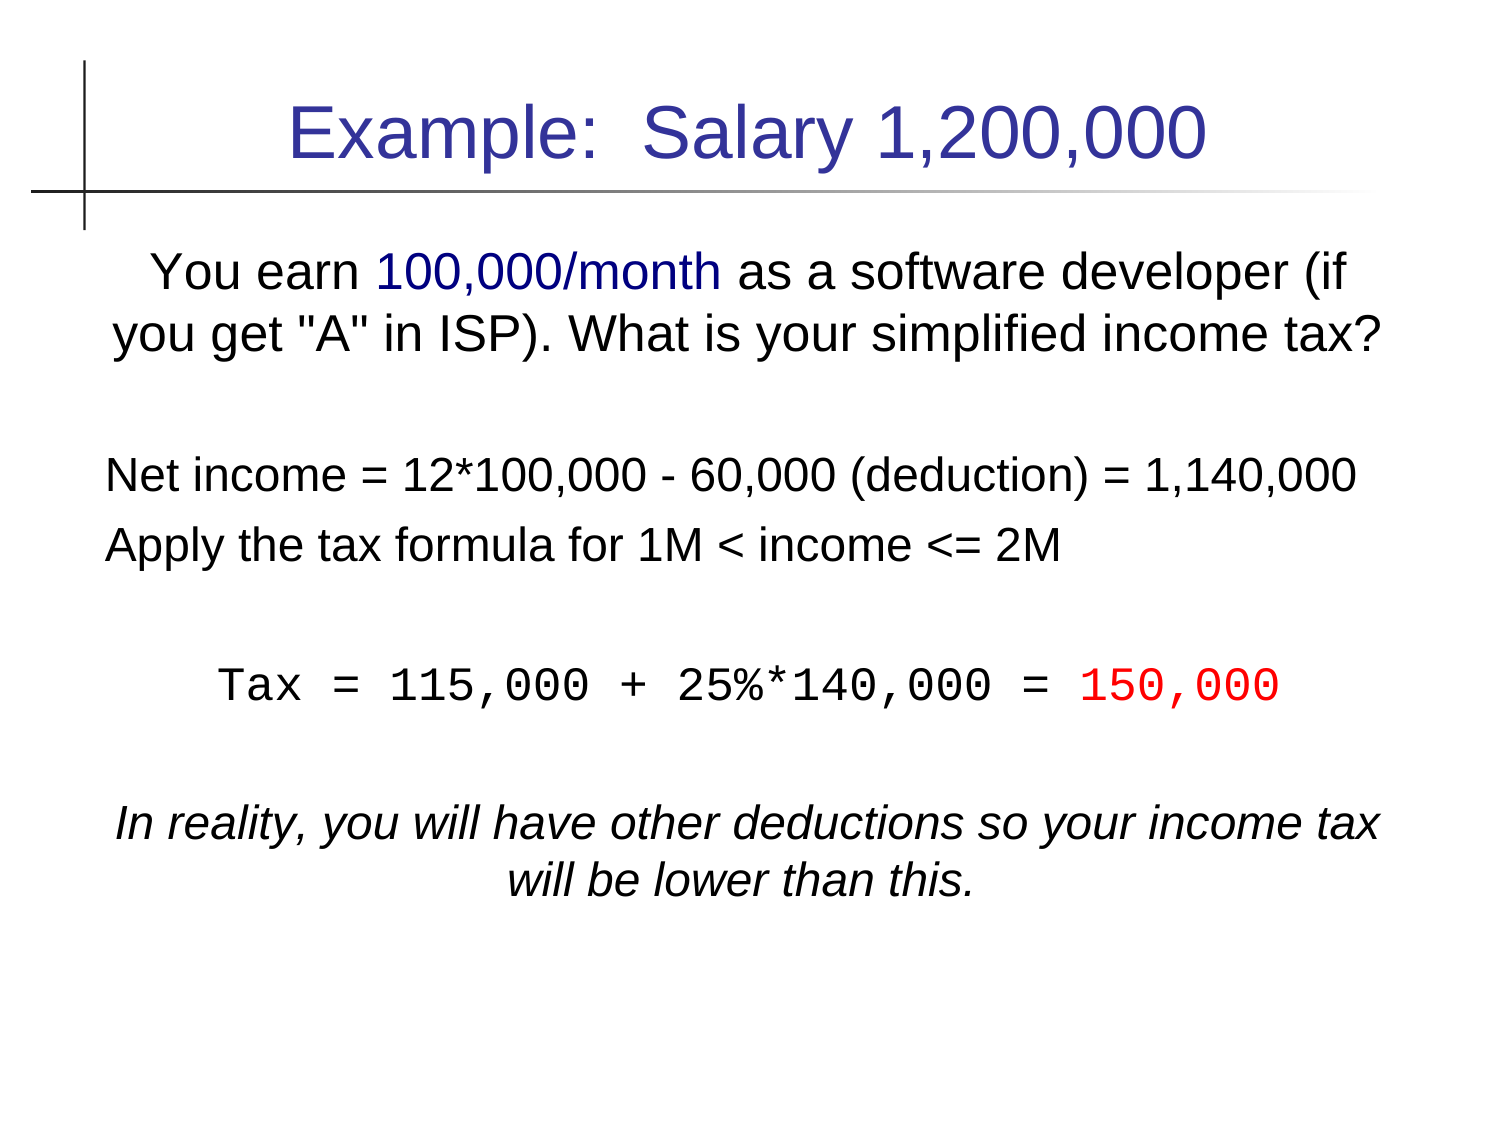

# Example: Salary 1,200,000
You earn 100,000/month as a software developer (if you get "A" in ISP). What is your simplified income tax?
Net income = 12*100,000 - 60,000 (deduction) = 1,140,000
Apply the tax formula for 1M < income <= 2M
Tax = 115,000 + 25%*140,000 = 150,000
In reality, you will have other deductions so your income tax will be lower than this.